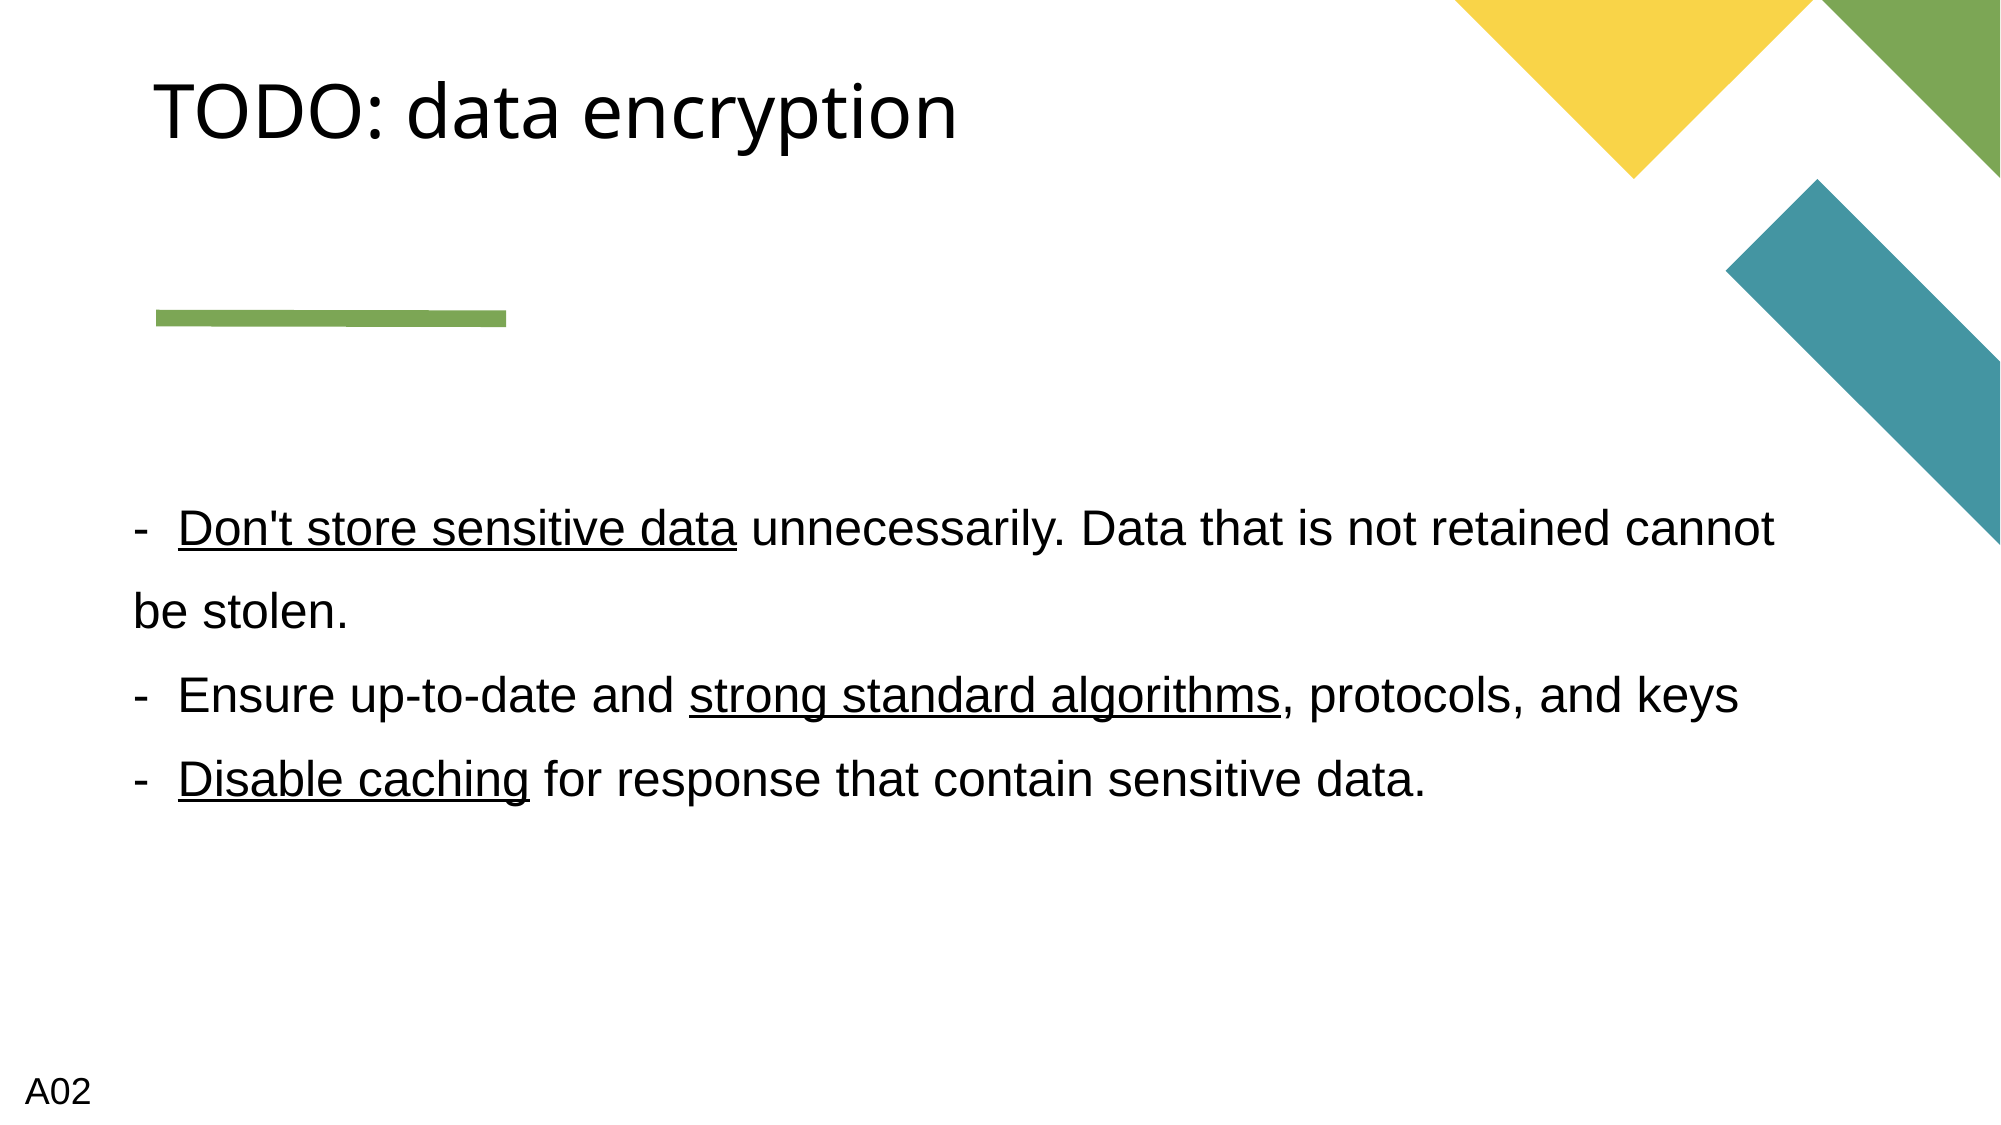

# TODO: data encryption
- Don't store sensitive data unnecessarily. Data that is not retained cannot be stolen.
- Ensure up-to-date and strong standard algorithms, protocols, and keys
- Disable caching for response that contain sensitive data.
A02